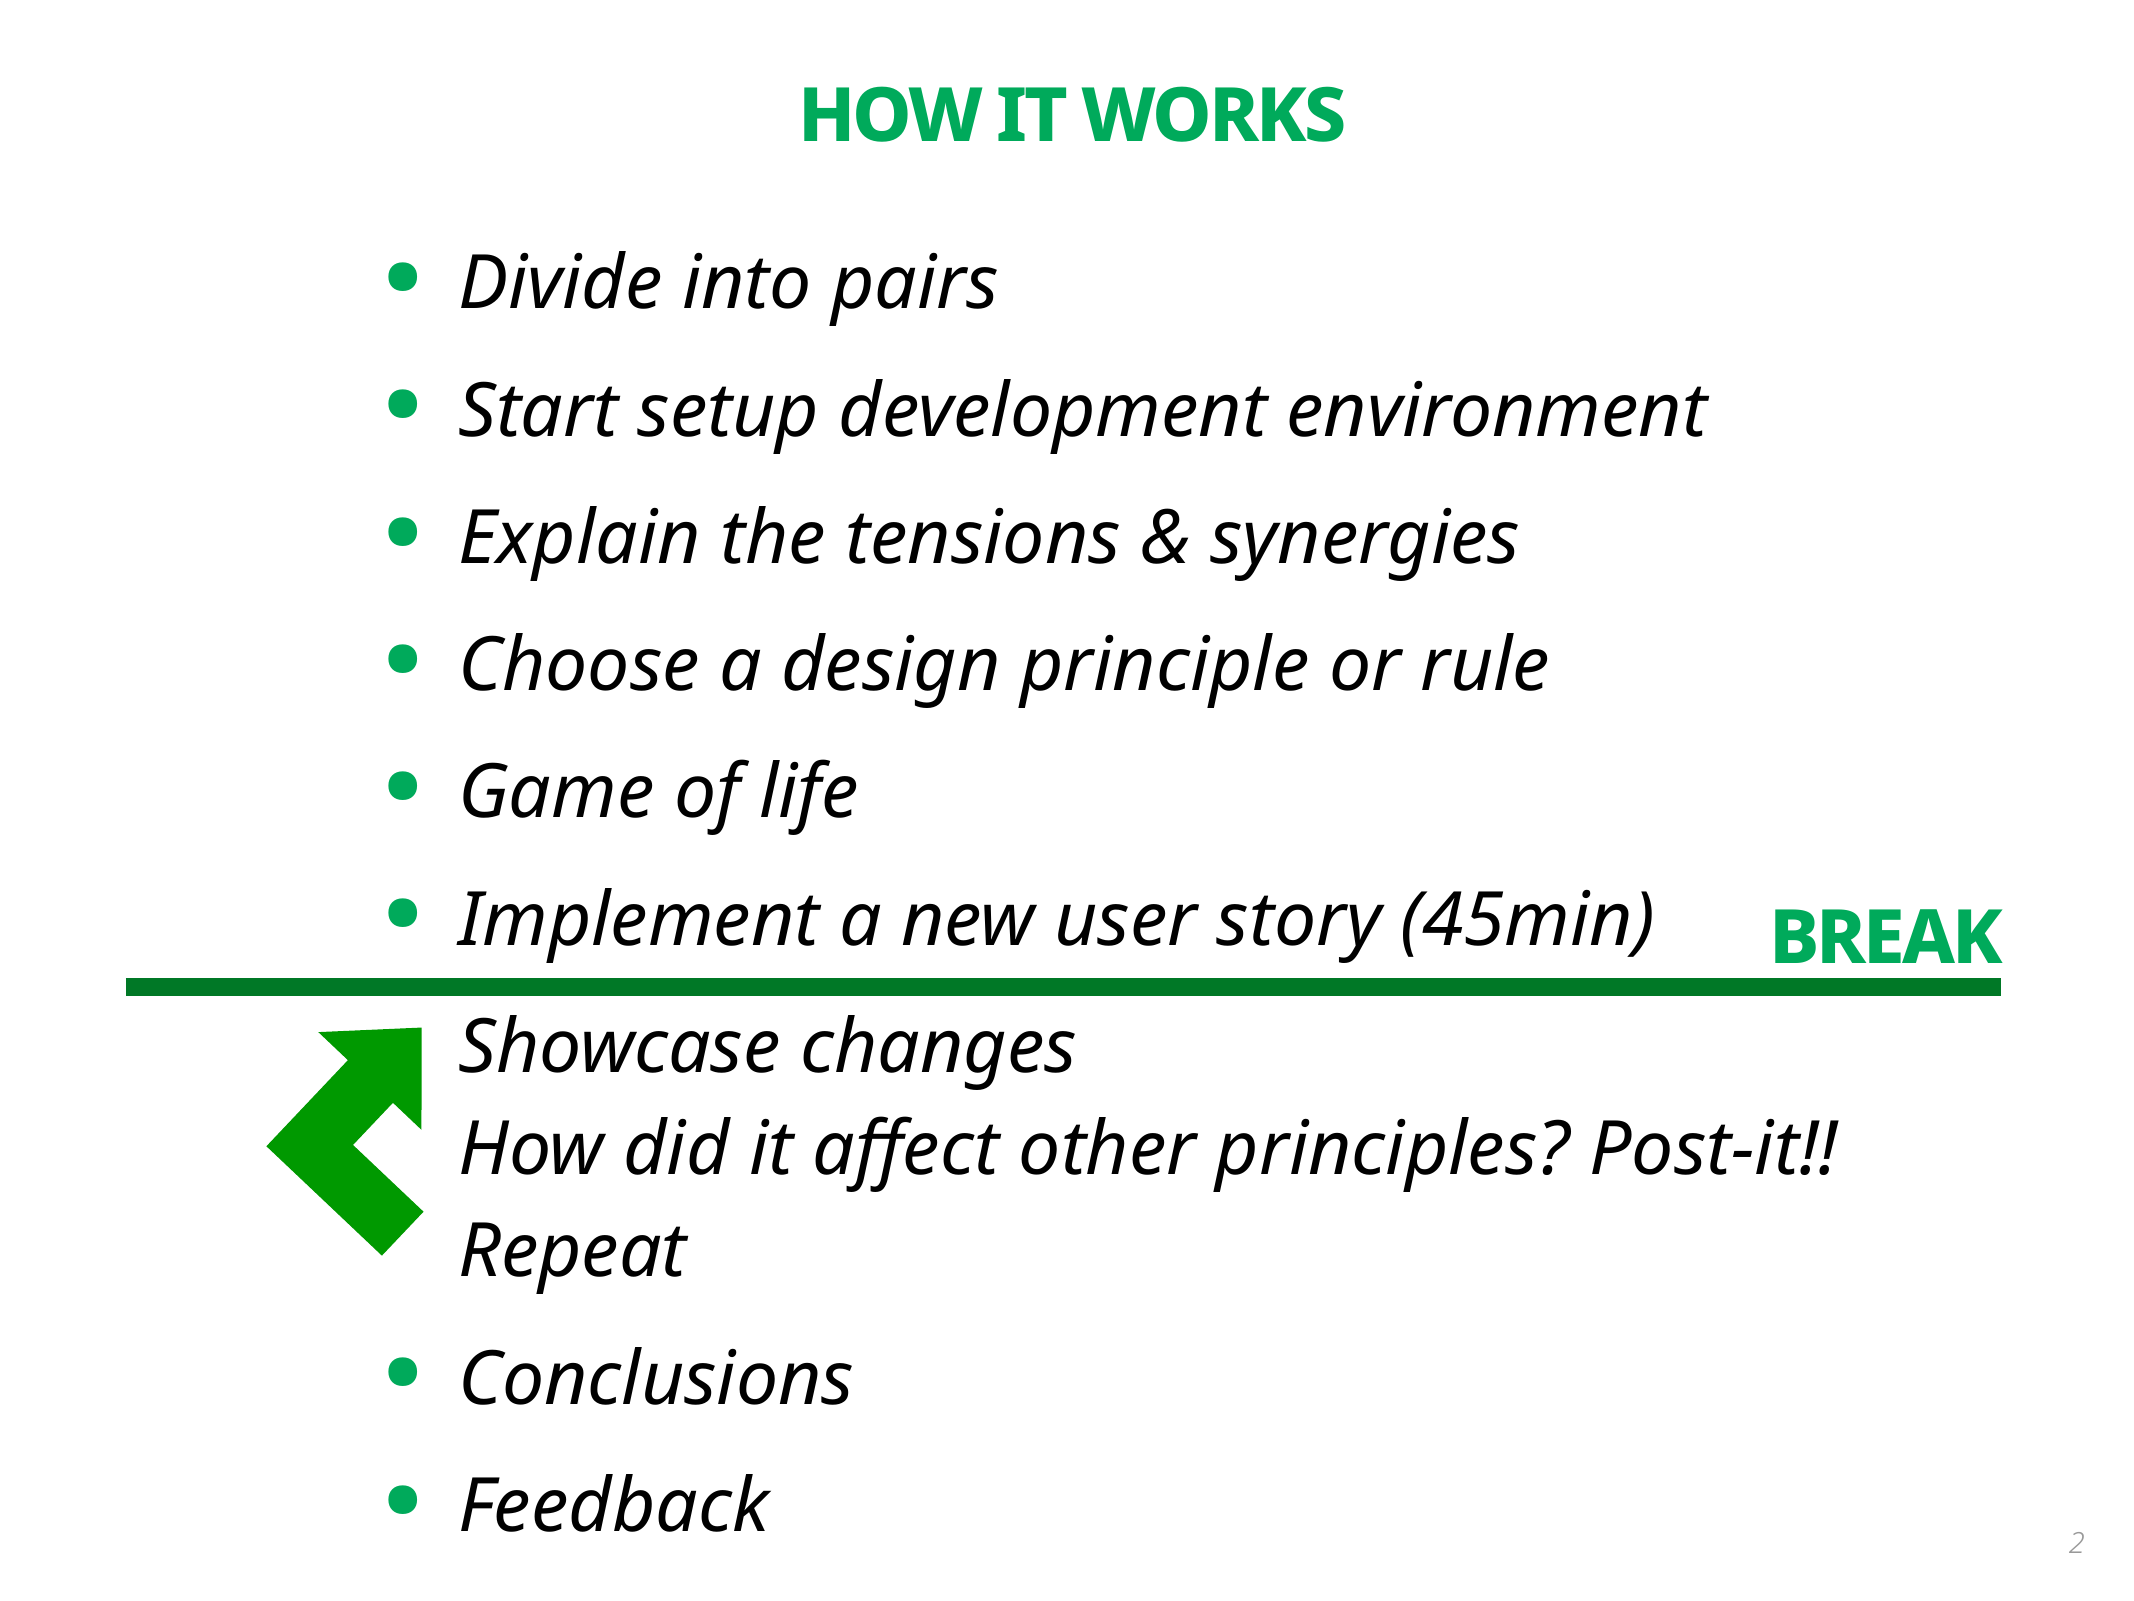

# HOW IT WORKS
Divide into pairs
Start setup development environment
Explain the tensions & synergies
Choose a design principle or rule
Game of life
Implement a new user story (45min)
	Showcase changes
	How did it affect other principles? Post-it!!
	Repeat
Conclusions
Feedback
BREAK
2